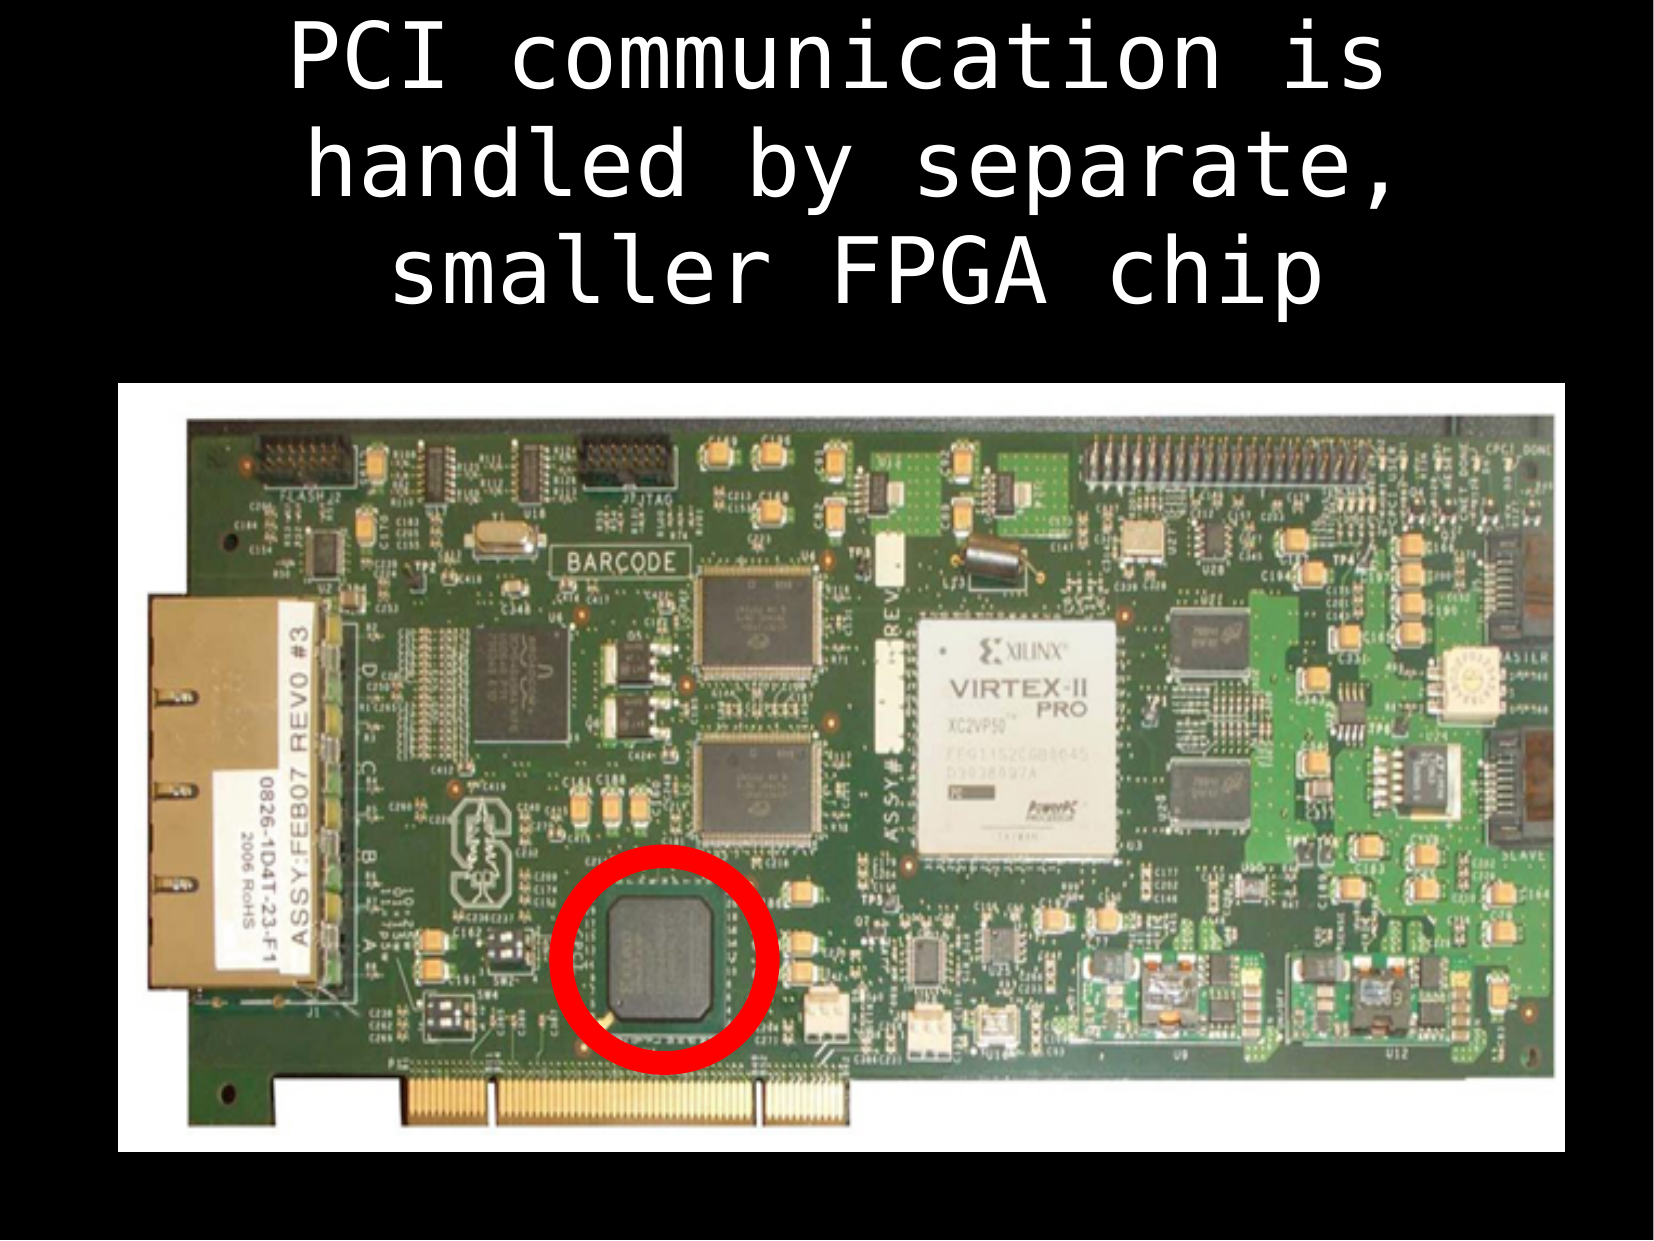

# PCI communication is handled by separate, smaller FPGA chip